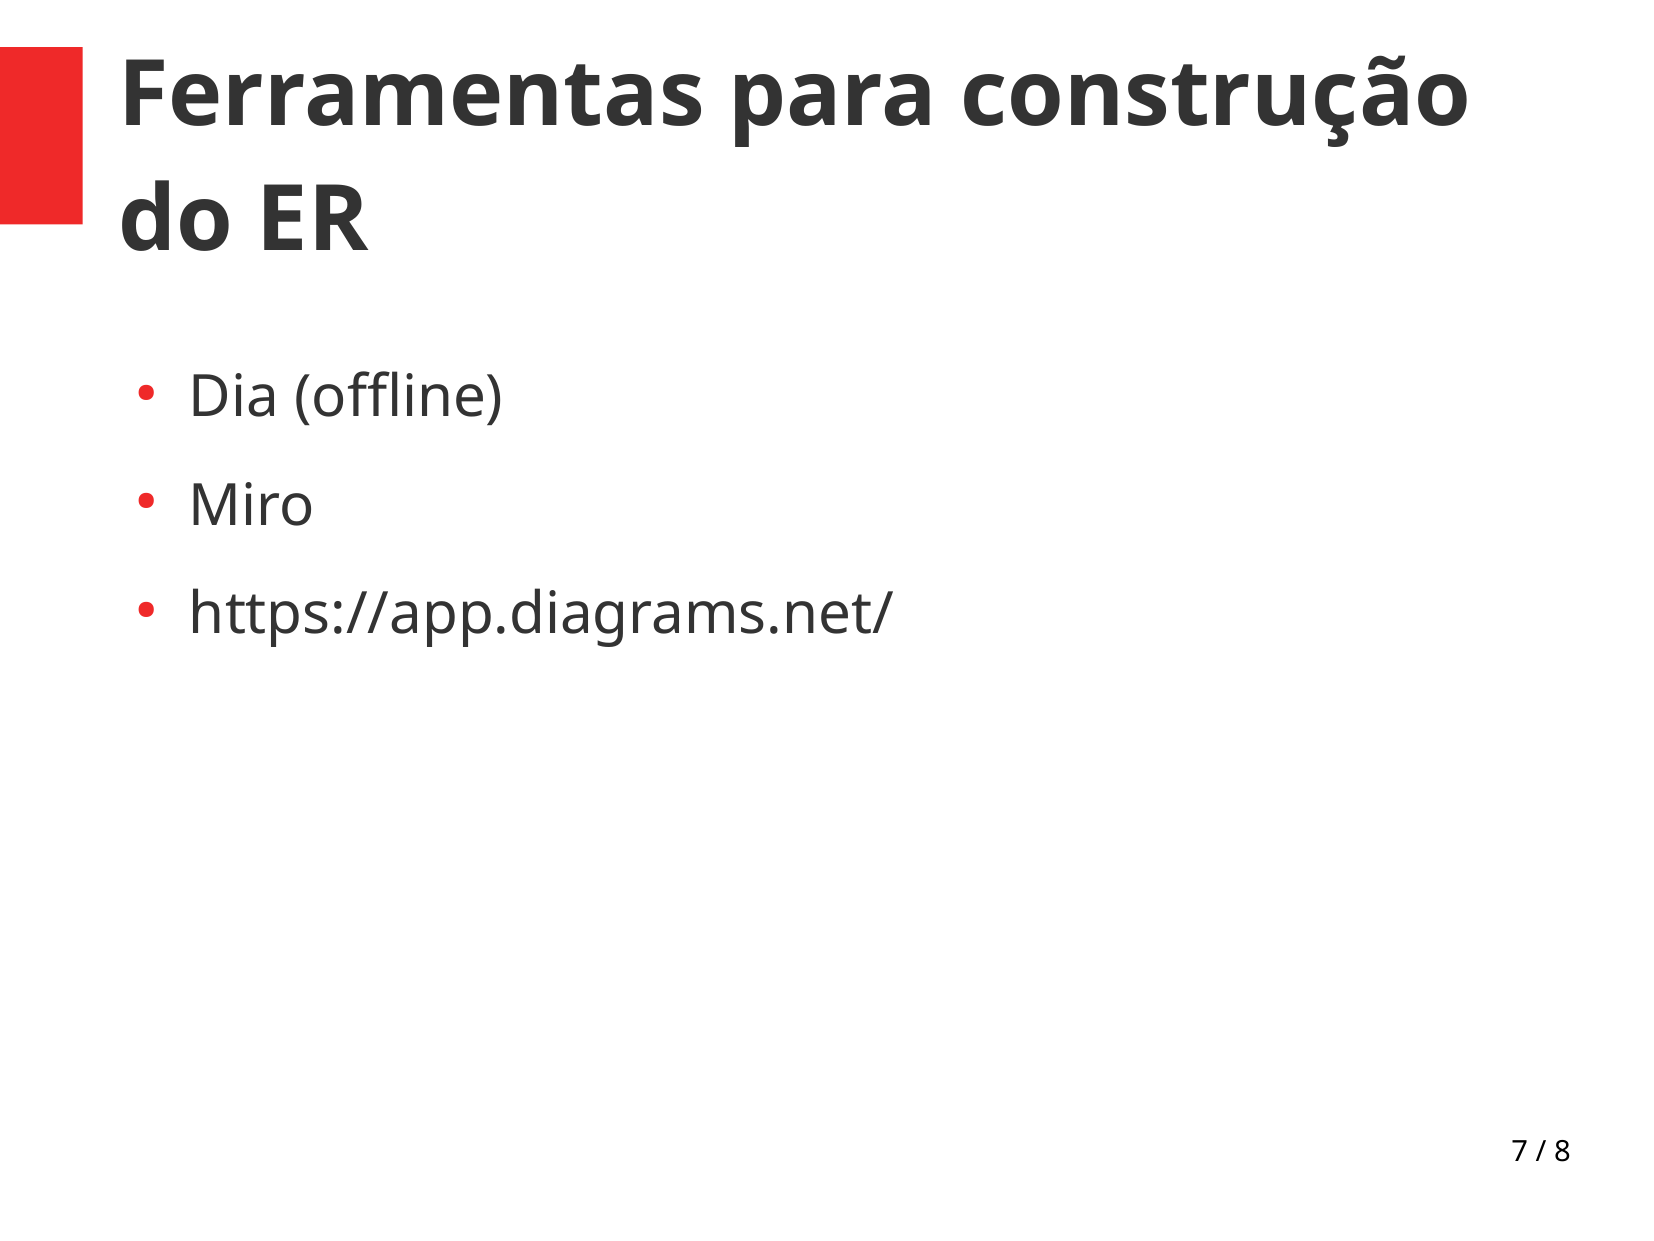

# Ferramentas para construção do ER
Dia (offline)
Miro
https://app.diagrams.net/
7